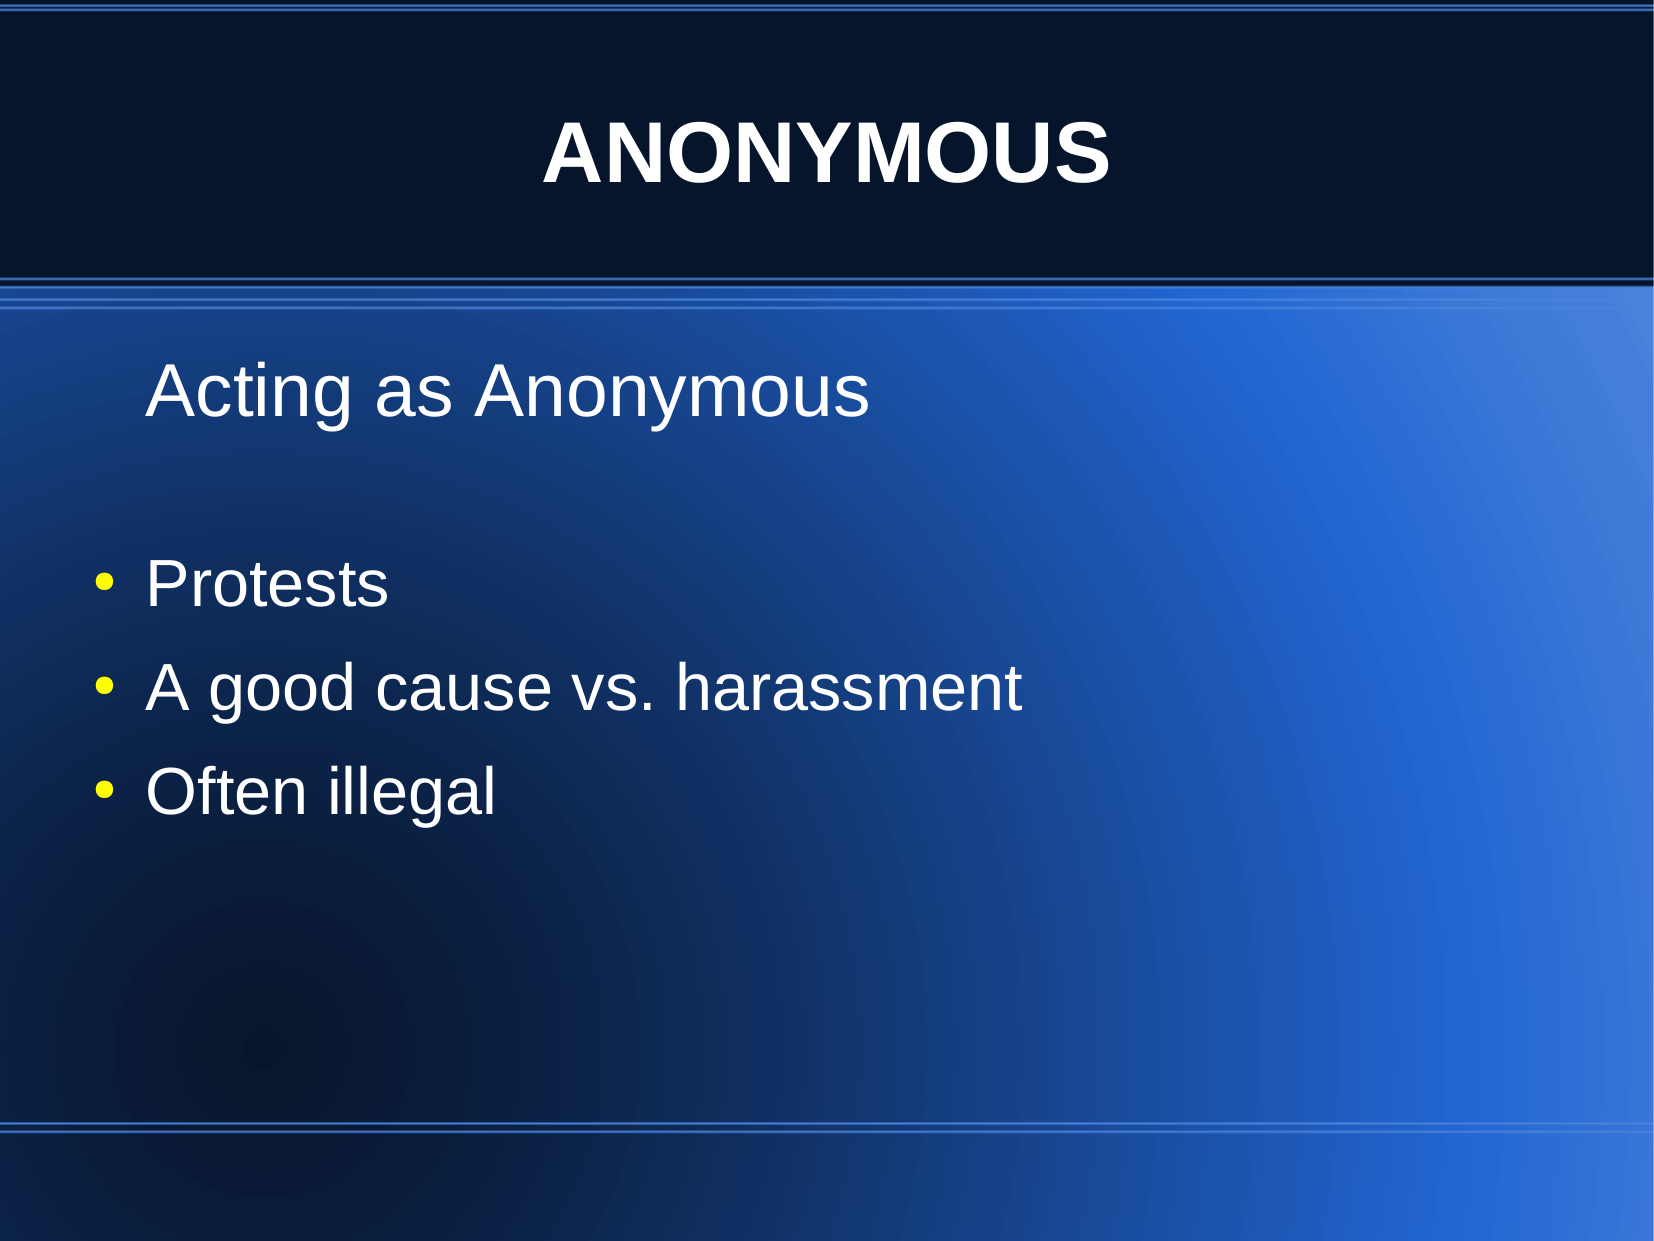

# ANONYMOUS
Acting as Anonymous
Protests
A good cause vs. harassment
Often illegal